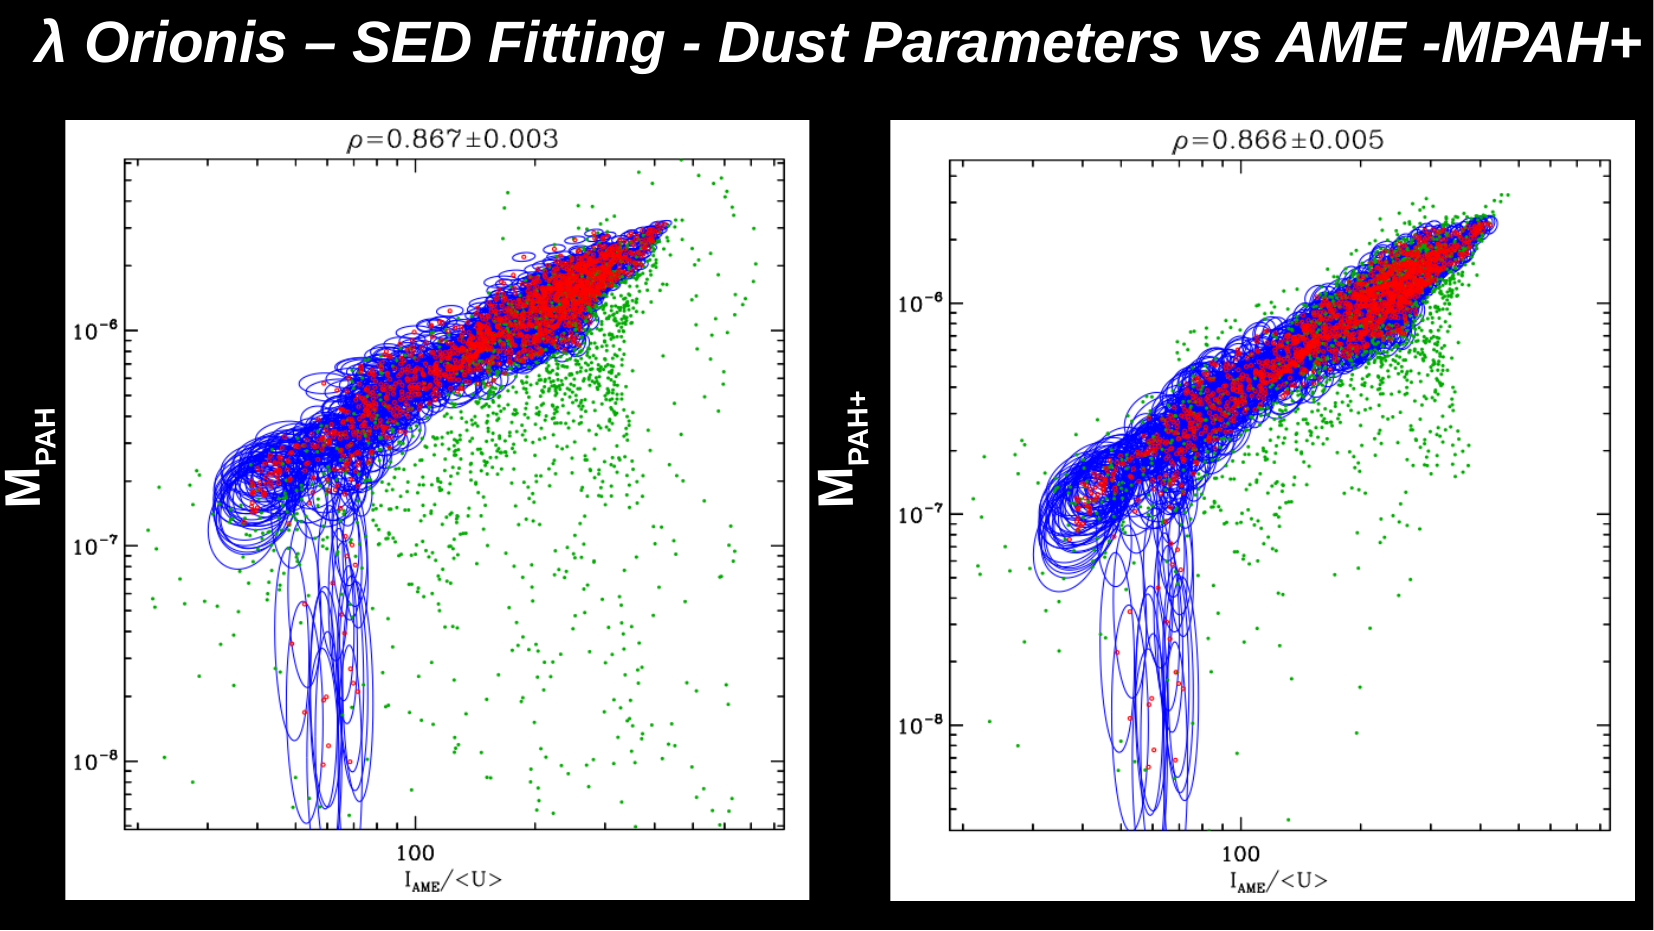

# λ Orionis – SED Fitting - Dust Parameters vs AME -MPAH+
PAH Mass vs. AME
MPAH+
MPAH